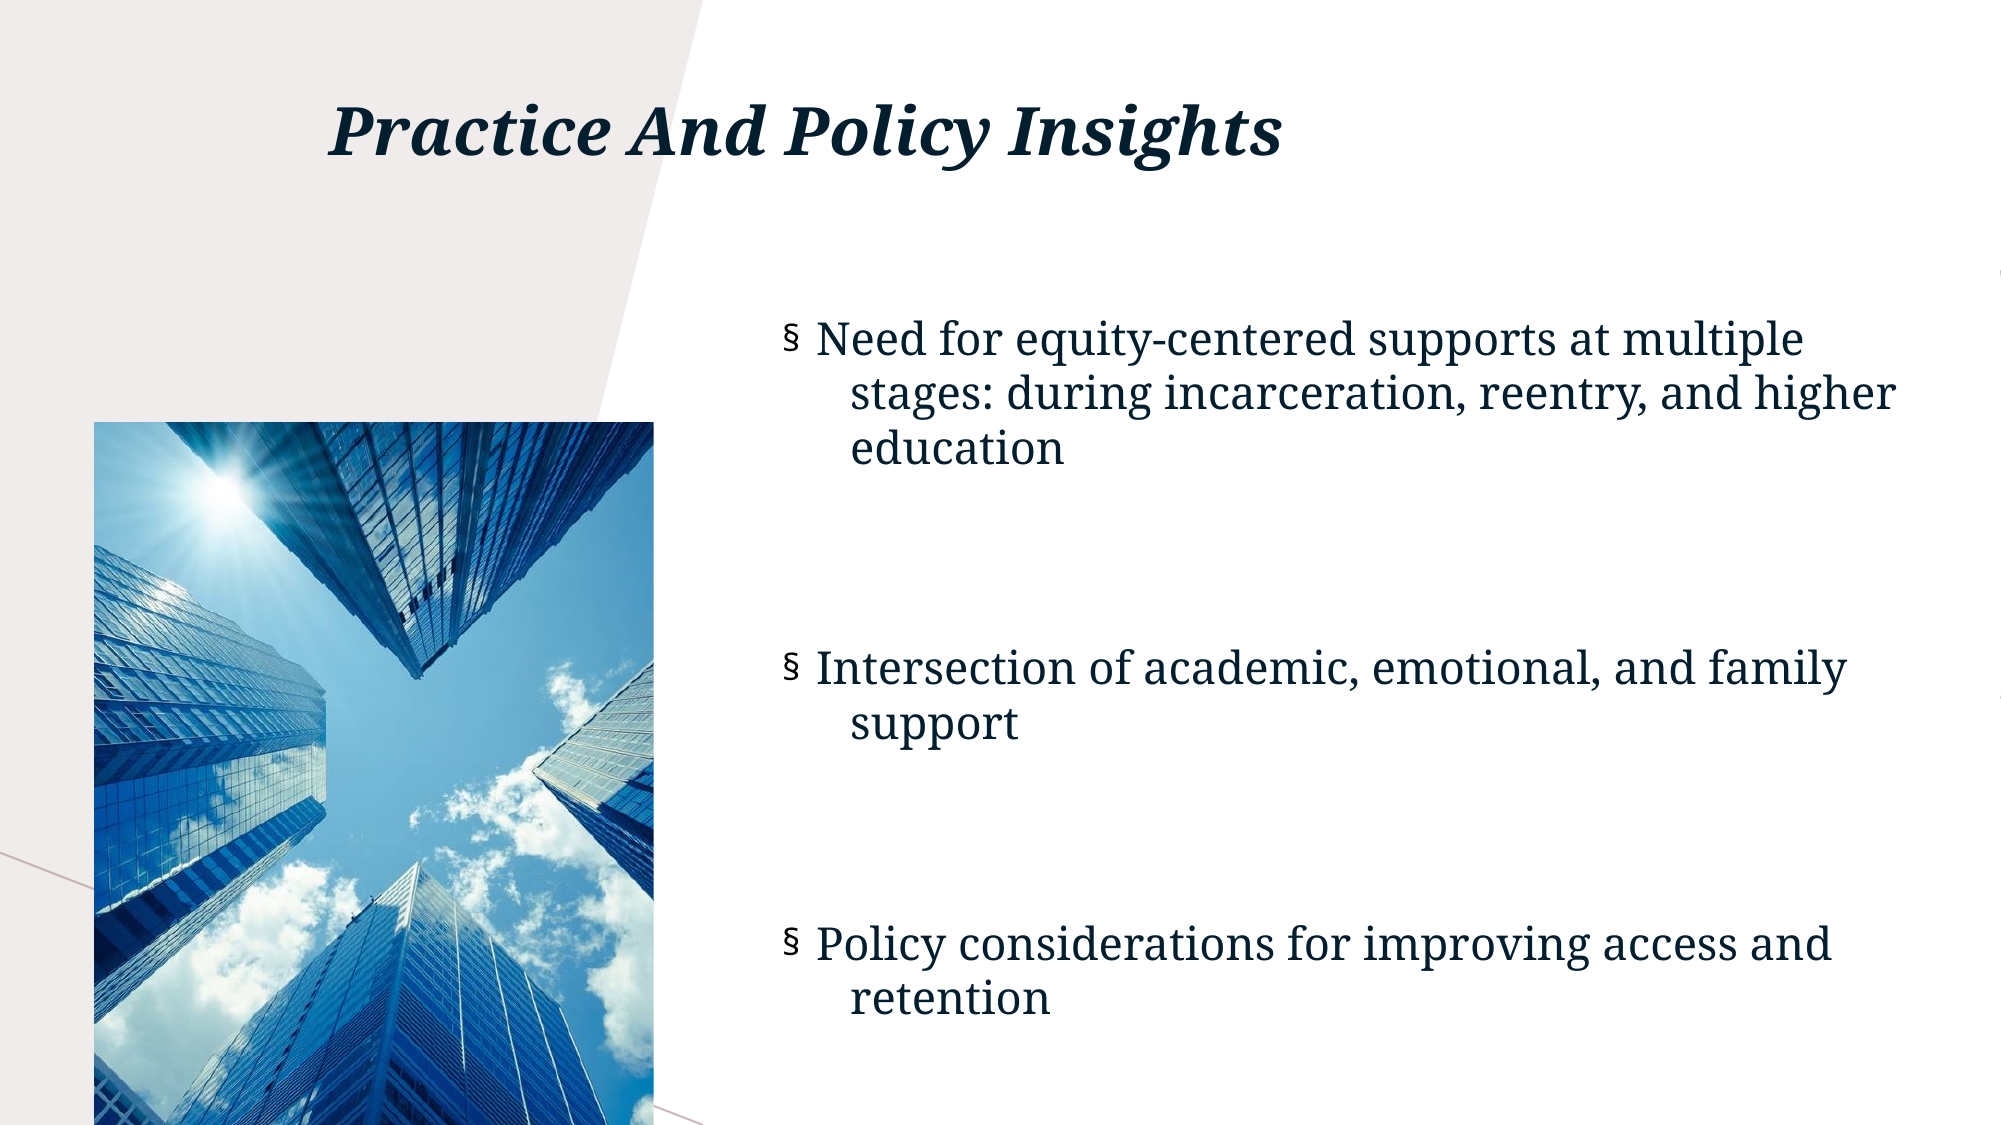

# Practice And Policy Insights
Need for equity-centered supports at multiple stages: during incarceration, reentry, and higher education
Intersection of academic, emotional, and family support
Policy considerations for improving access and retention